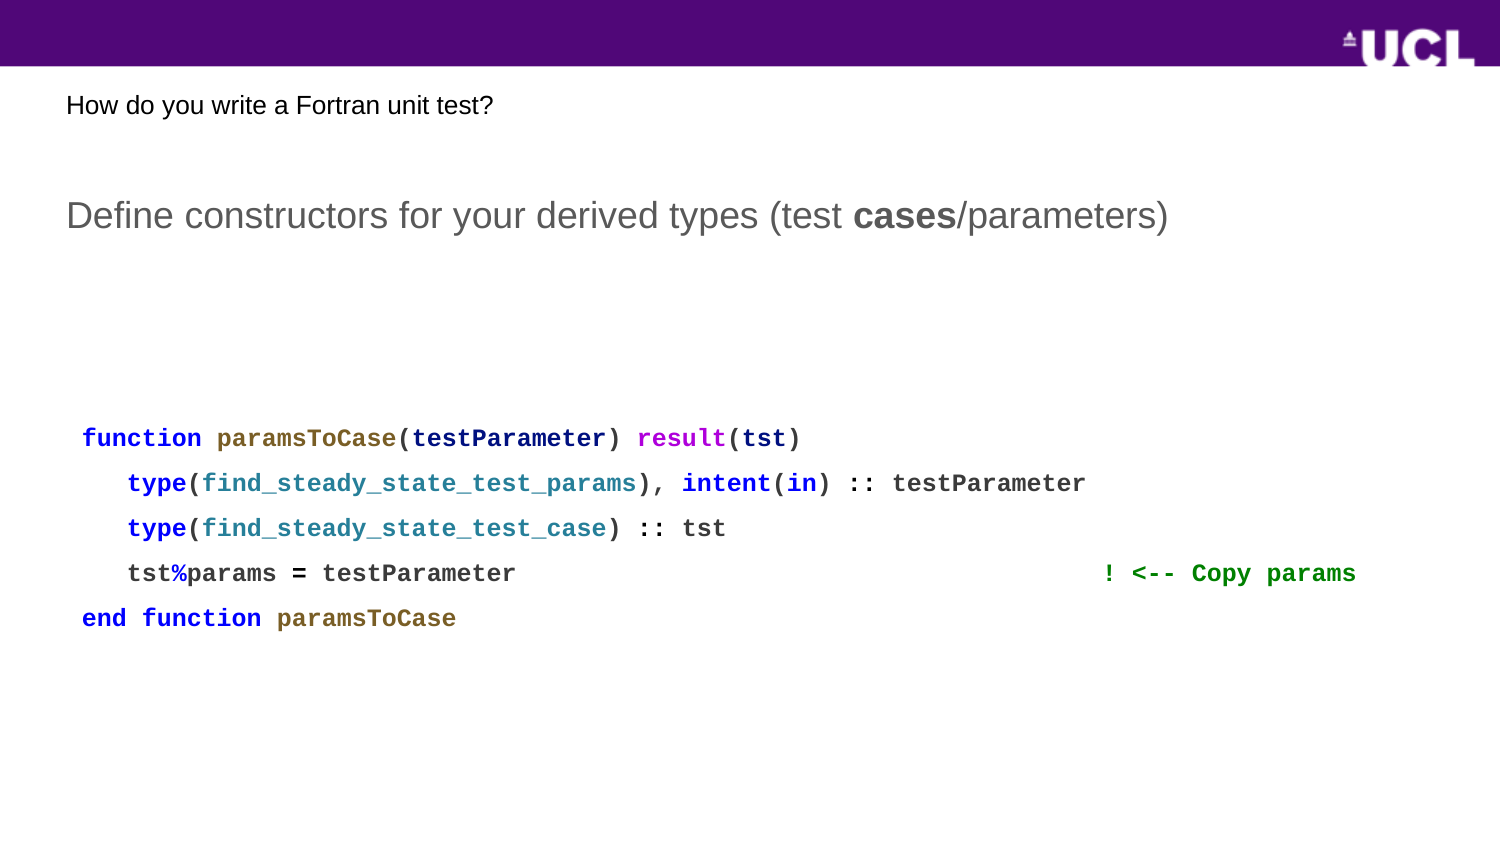

# How do you write a Fortran unit test?
Define constructors for your derived types (test cases/parameters)
function paramsToCase(testParameter) result(tst)
 type(find_steady_state_test_params), intent(in) :: testParameter
 type(find_steady_state_test_case) :: tst
 tst%params = testParameter ! <-- Copy params
end function paramsToCase